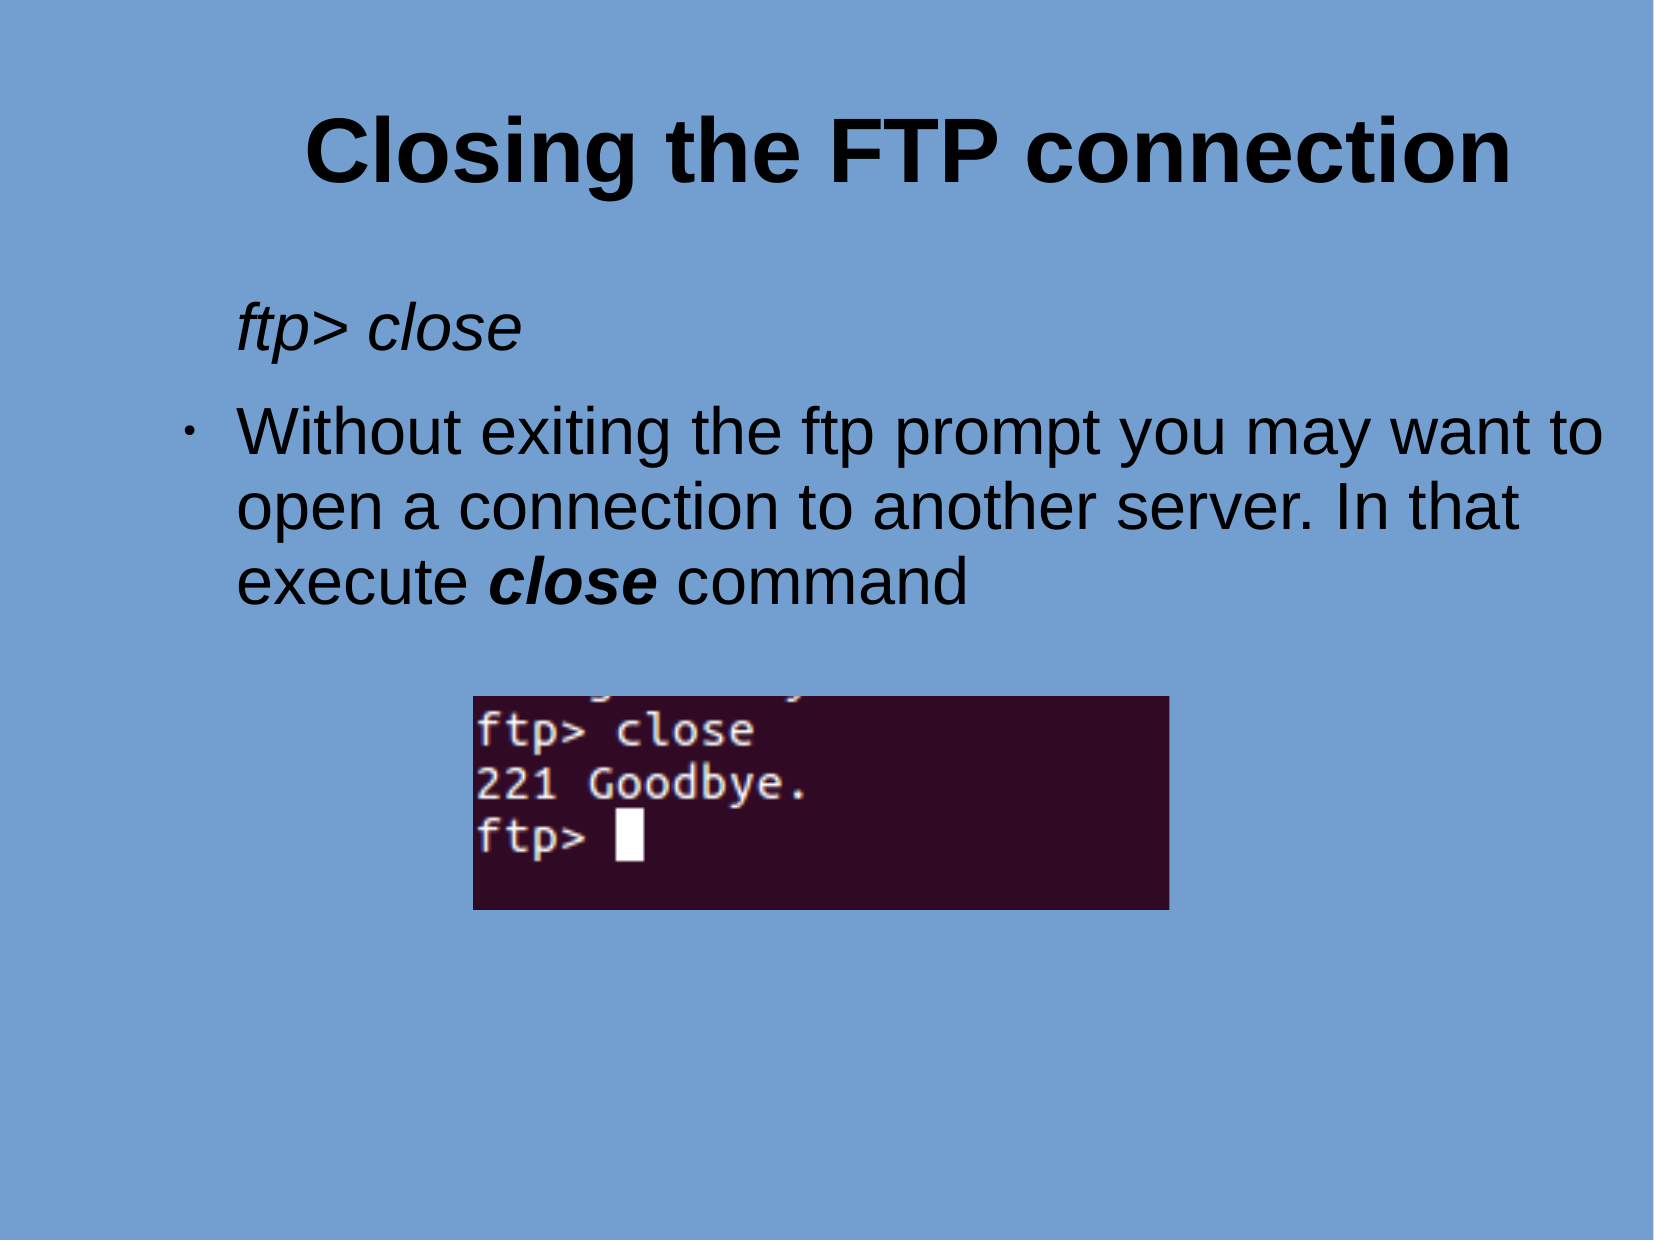

# Closing the FTP connection
ftp> close
Without exiting the ftp prompt you may want to open a connection to another server. In that execute close command